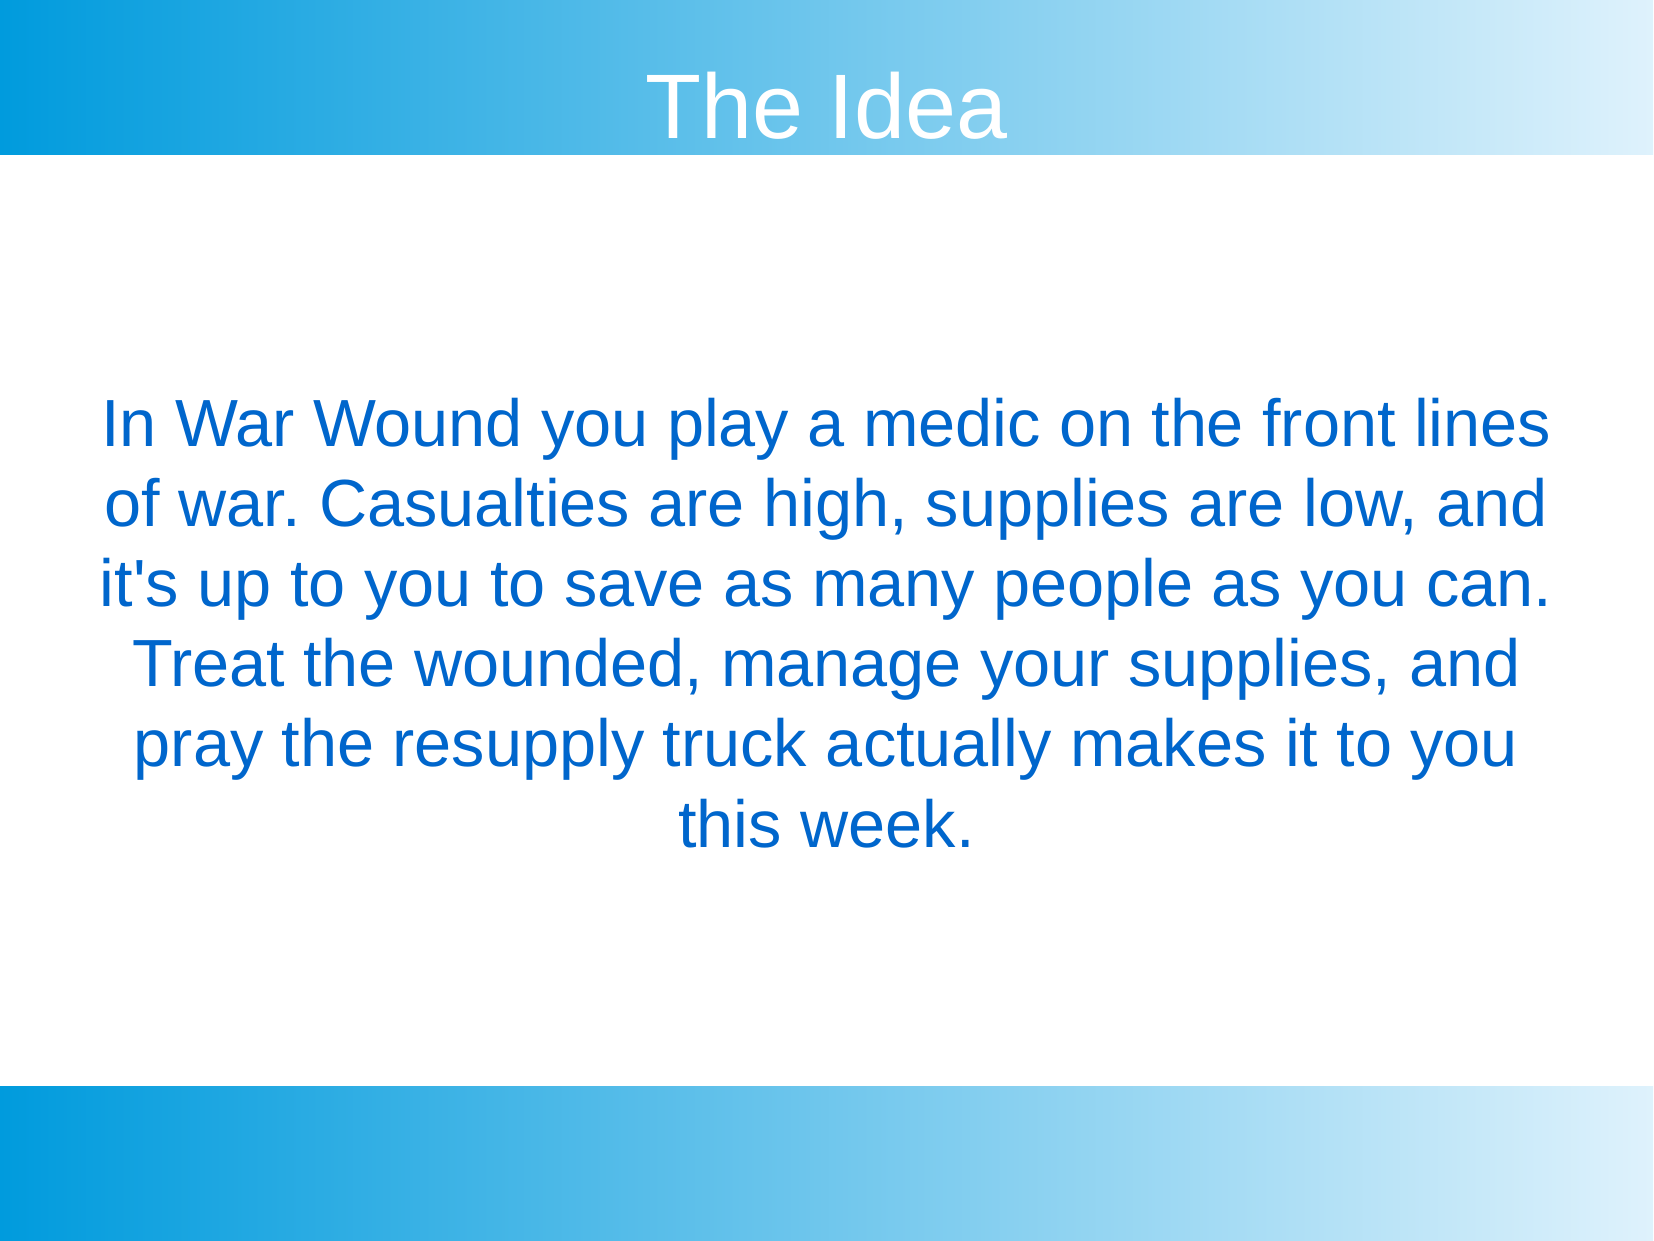

# The Idea
In War Wound you play a medic on the front lines of war. Casualties are high, supplies are low, and it's up to you to save as many people as you can. Treat the wounded, manage your supplies, and pray the resupply truck actually makes it to you this week.